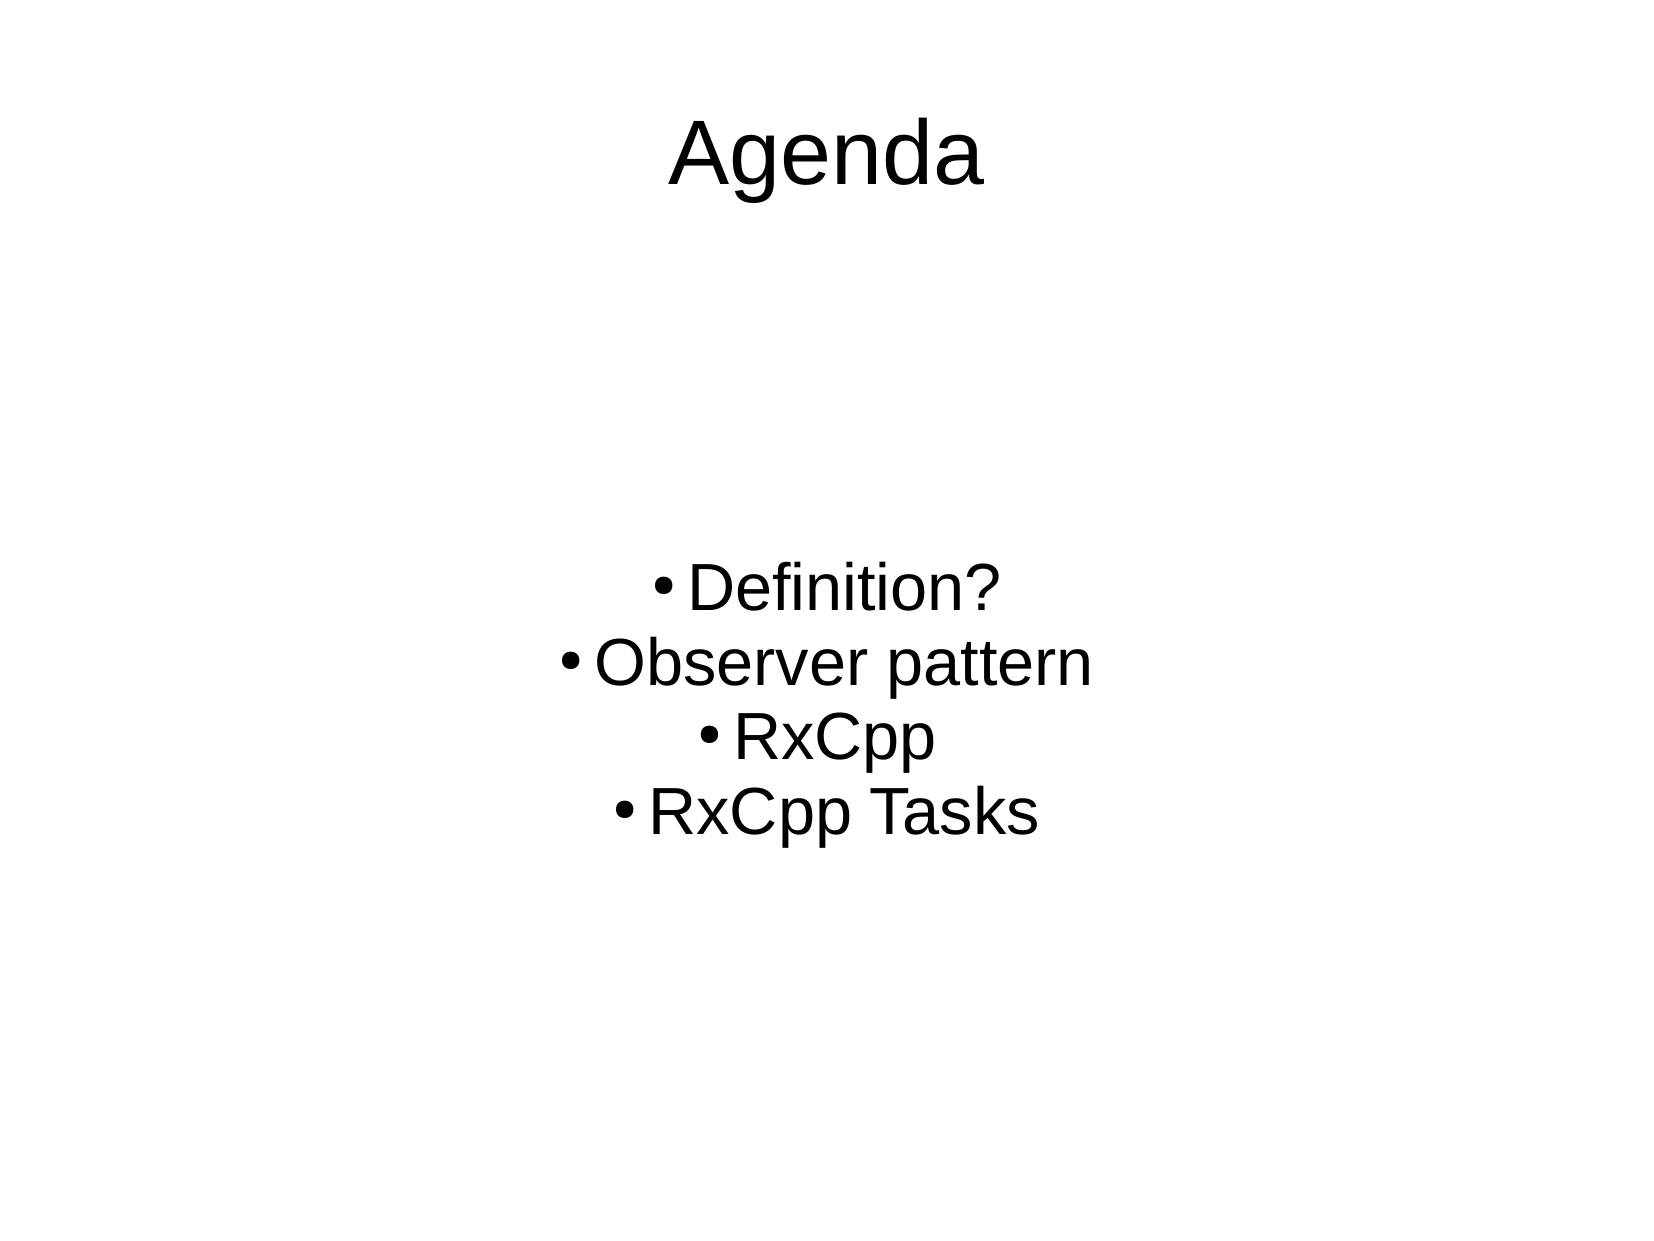

# Agenda
Definition?
Observer pattern
RxCpp
RxCpp Tasks